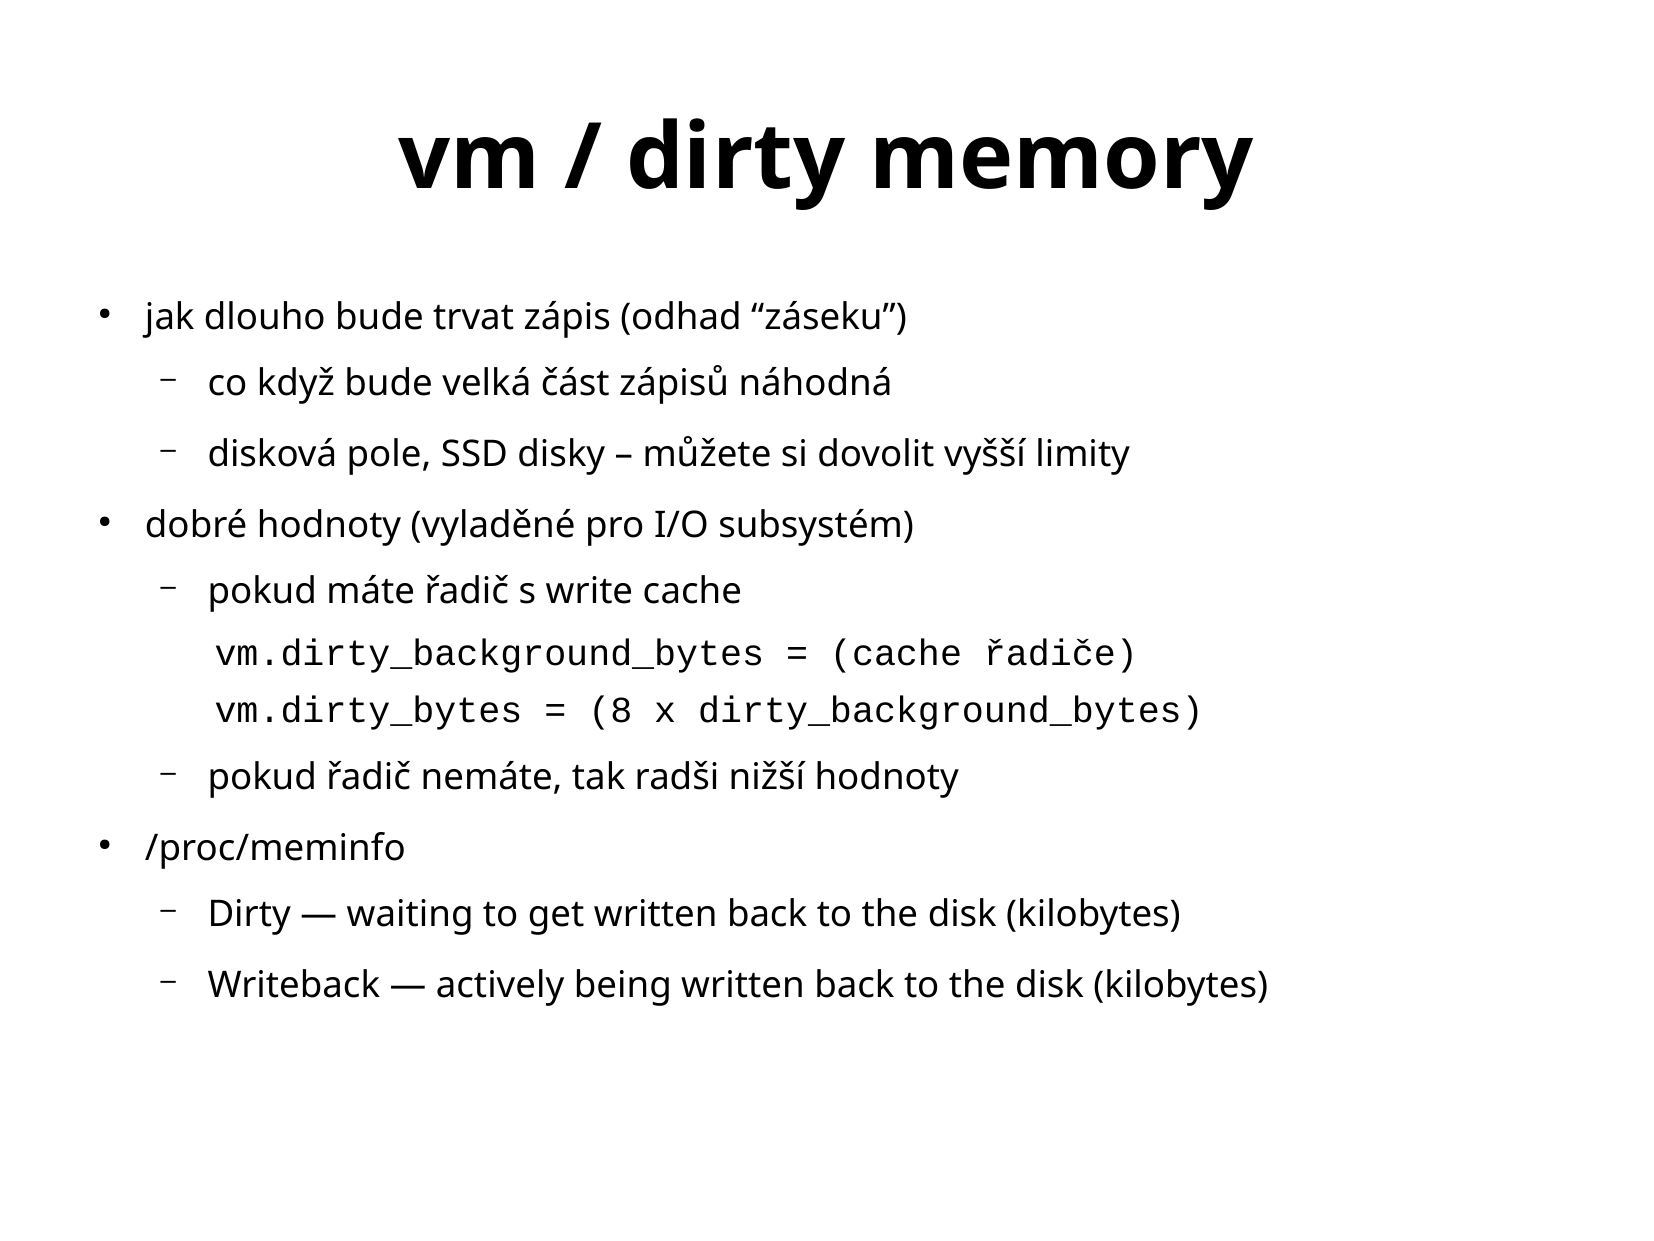

# vm / dirty memory
jak dlouho bude trvat zápis (odhad “záseku”)
co když bude velká část zápisů náhodná
disková pole, SSD disky – můžete si dovolit vyšší limity
dobré hodnoty (vyladěné pro I/O subsystém)
pokud máte řadič s write cache
 vm.dirty_background_bytes = (cache řadiče)
 vm.dirty_bytes = (8 x dirty_background_bytes)
pokud řadič nemáte, tak radši nižší hodnoty
/proc/meminfo
Dirty — waiting to get written back to the disk (kilobytes)
Writeback — actively being written back to the disk (kilobytes)